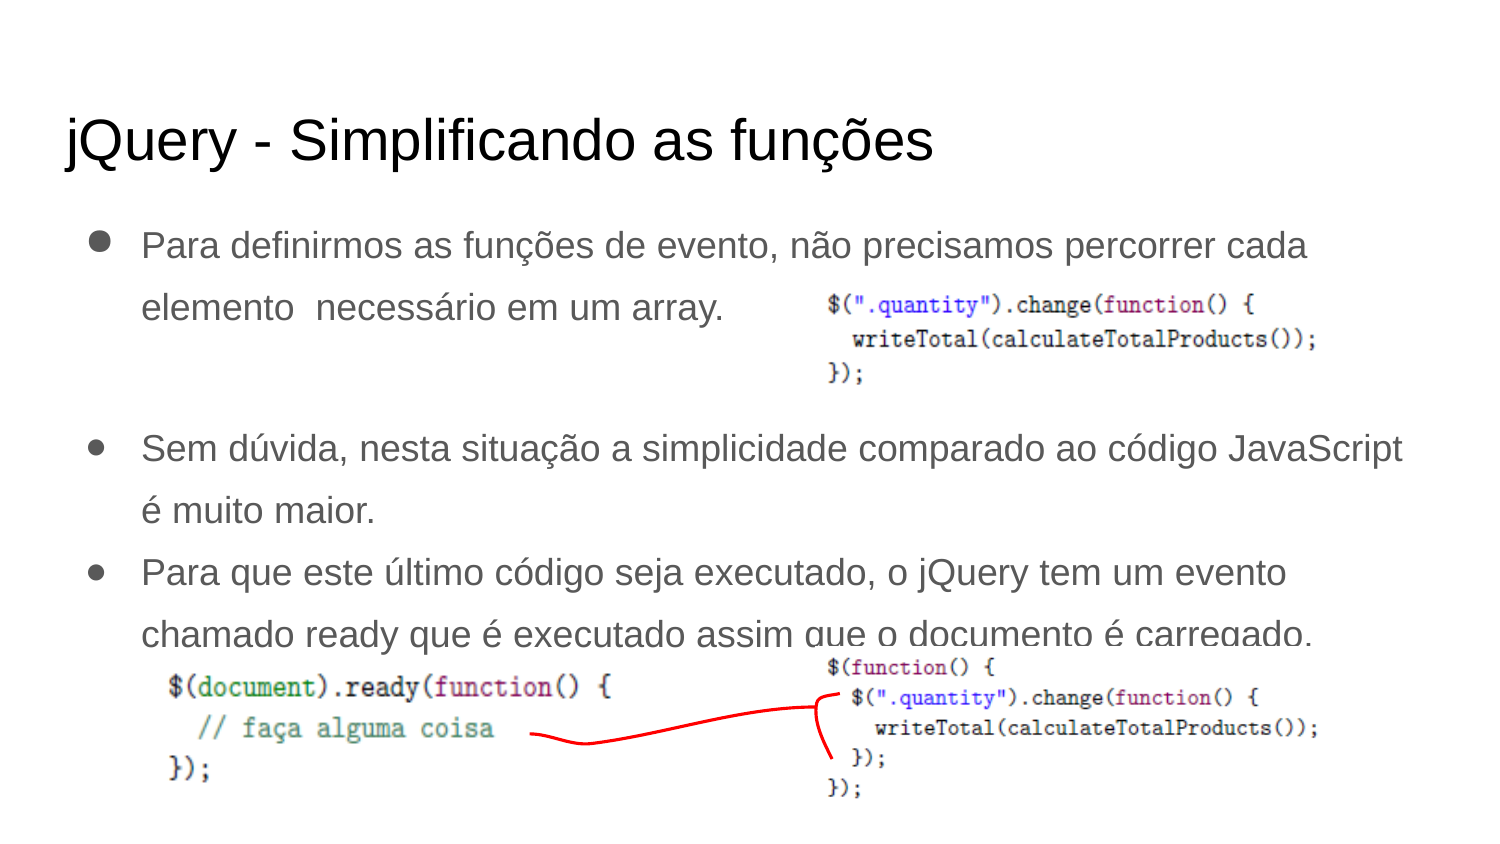

# jQuery - Simplificando as funções
Para definirmos as funções de evento, não precisamos percorrer cada elemento necessário em um array.
Sem dúvida, nesta situação a simplicidade comparado ao código JavaScript é muito maior.
Para que este último código seja executado, o jQuery tem um evento chamado ready que é executado assim que o documento é carregado.